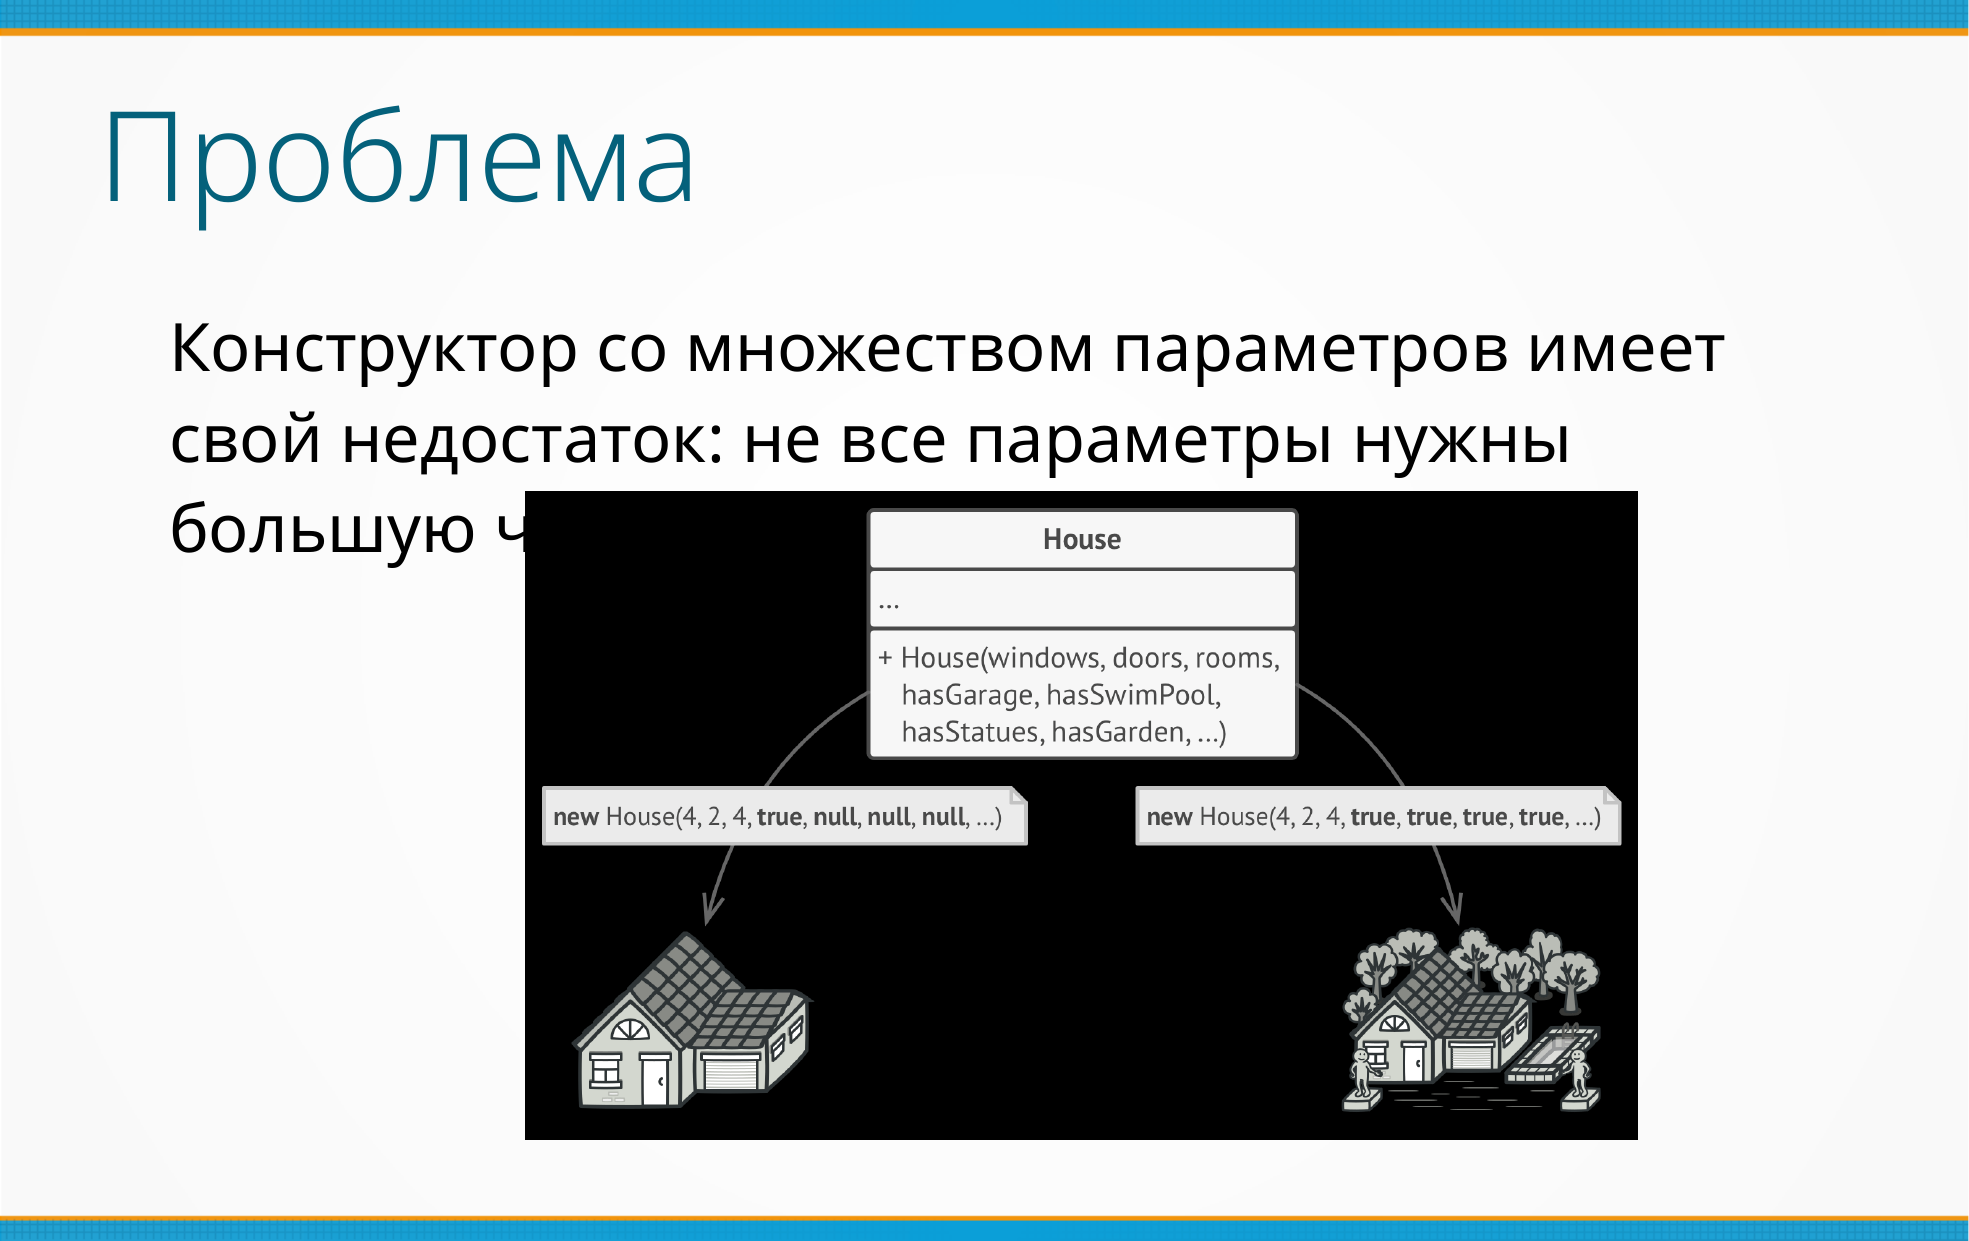

# Проблема
Конструктор со множеством параметров имеет свой недостаток: не все параметры нужны большую часть времени.